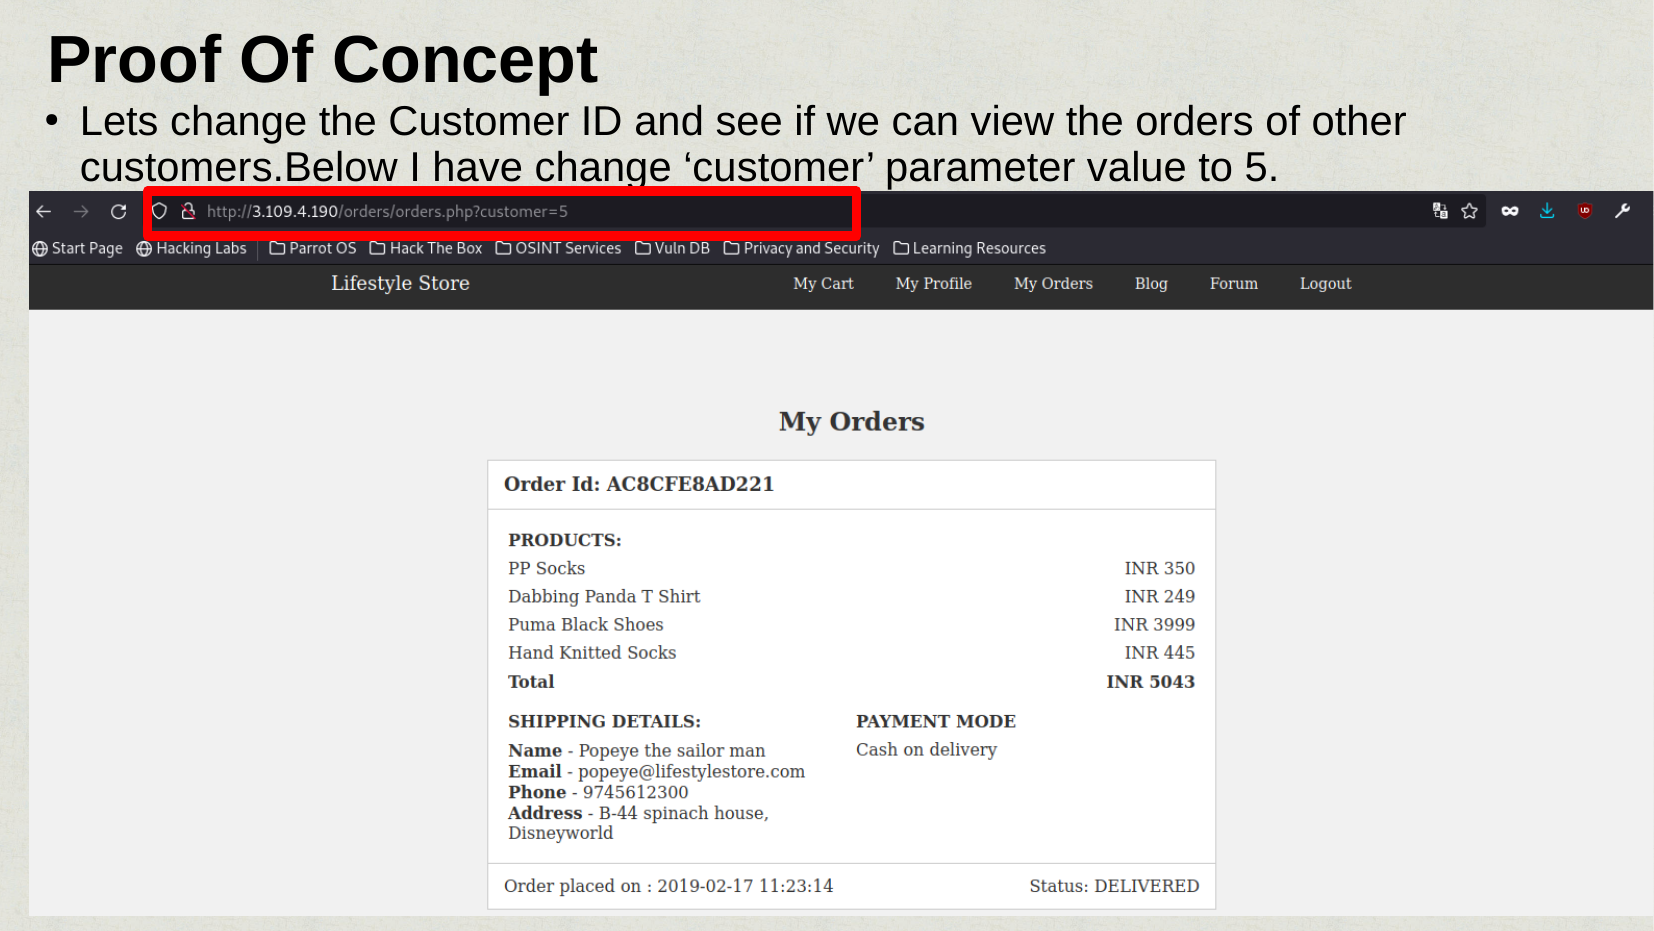

# Proof Of Concept
Lets change the Customer ID and see if we can view the orders of other customers.Below I have change ‘customer’ parameter value to 5.